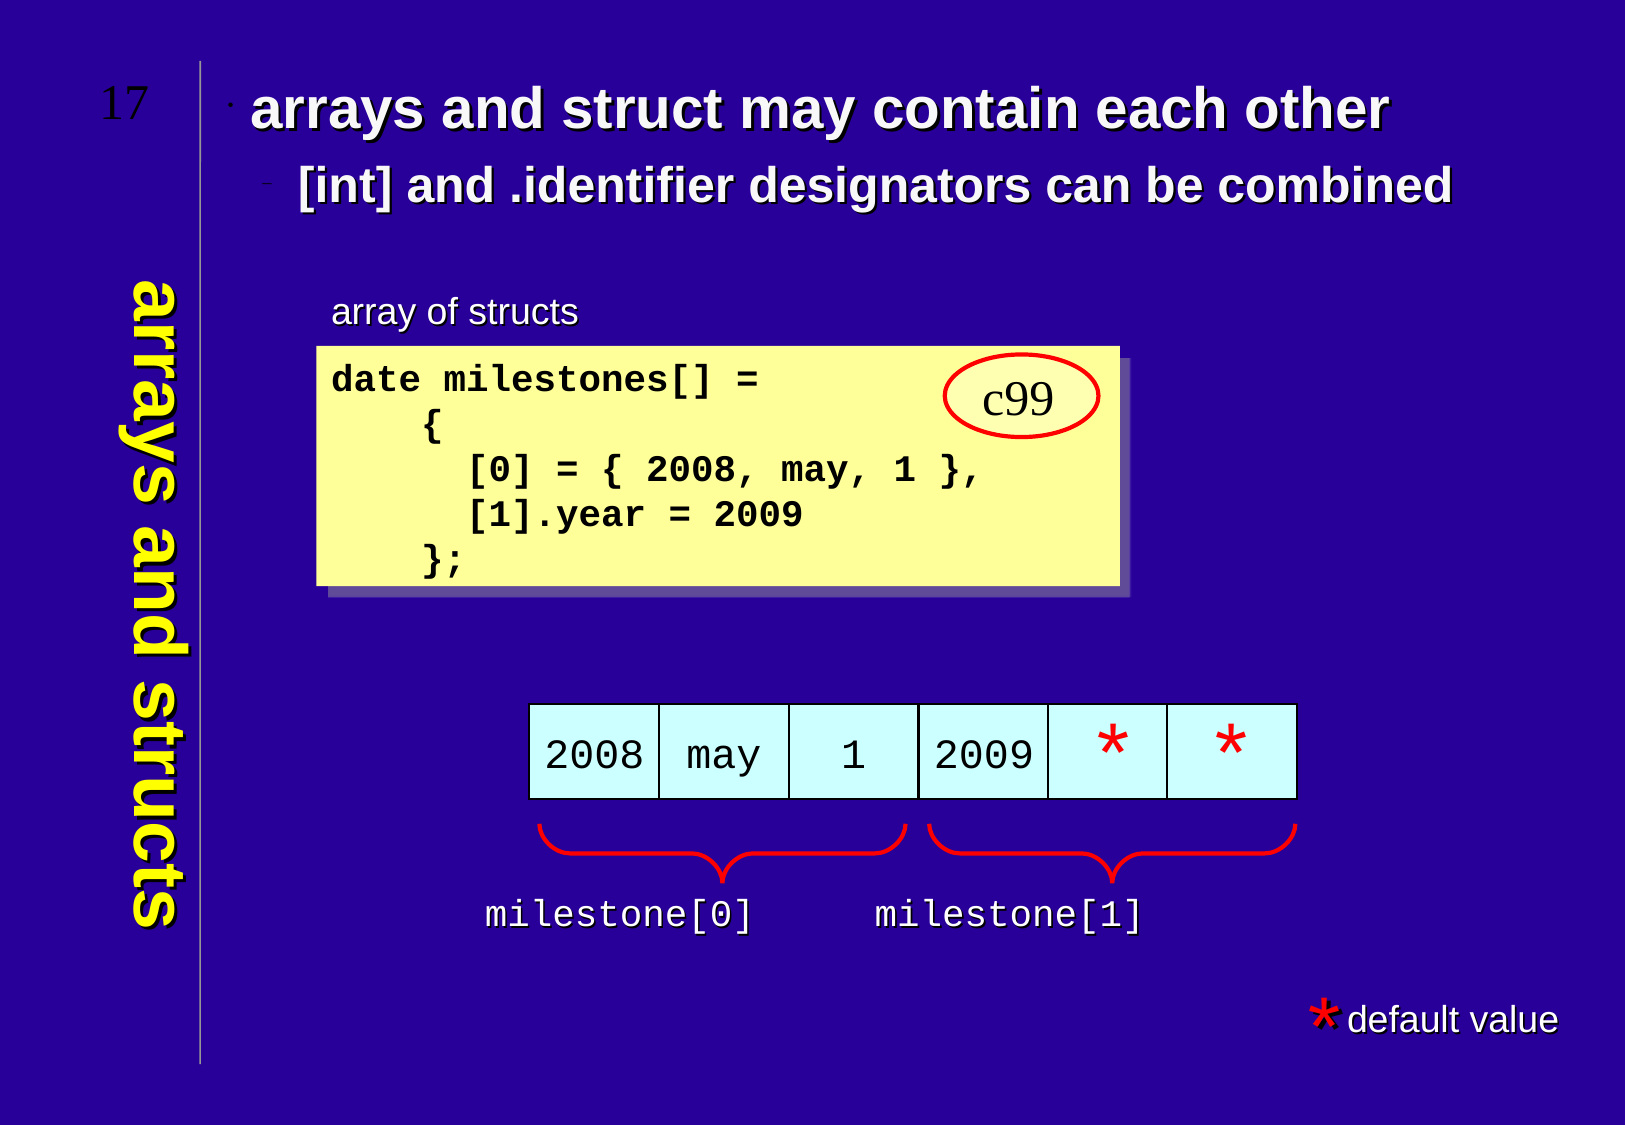

17
 arrays and struct may contain each other
[int] and .identifier designators can be combined
# arrays and structs
array of structs
date milestones[] =
 {
 [0] = { 2008, may, 1 },
 [1].year = 2009
 };
c99
2008
may
1
2009
*
*
milestone[0]
milestone[1]
*
default value